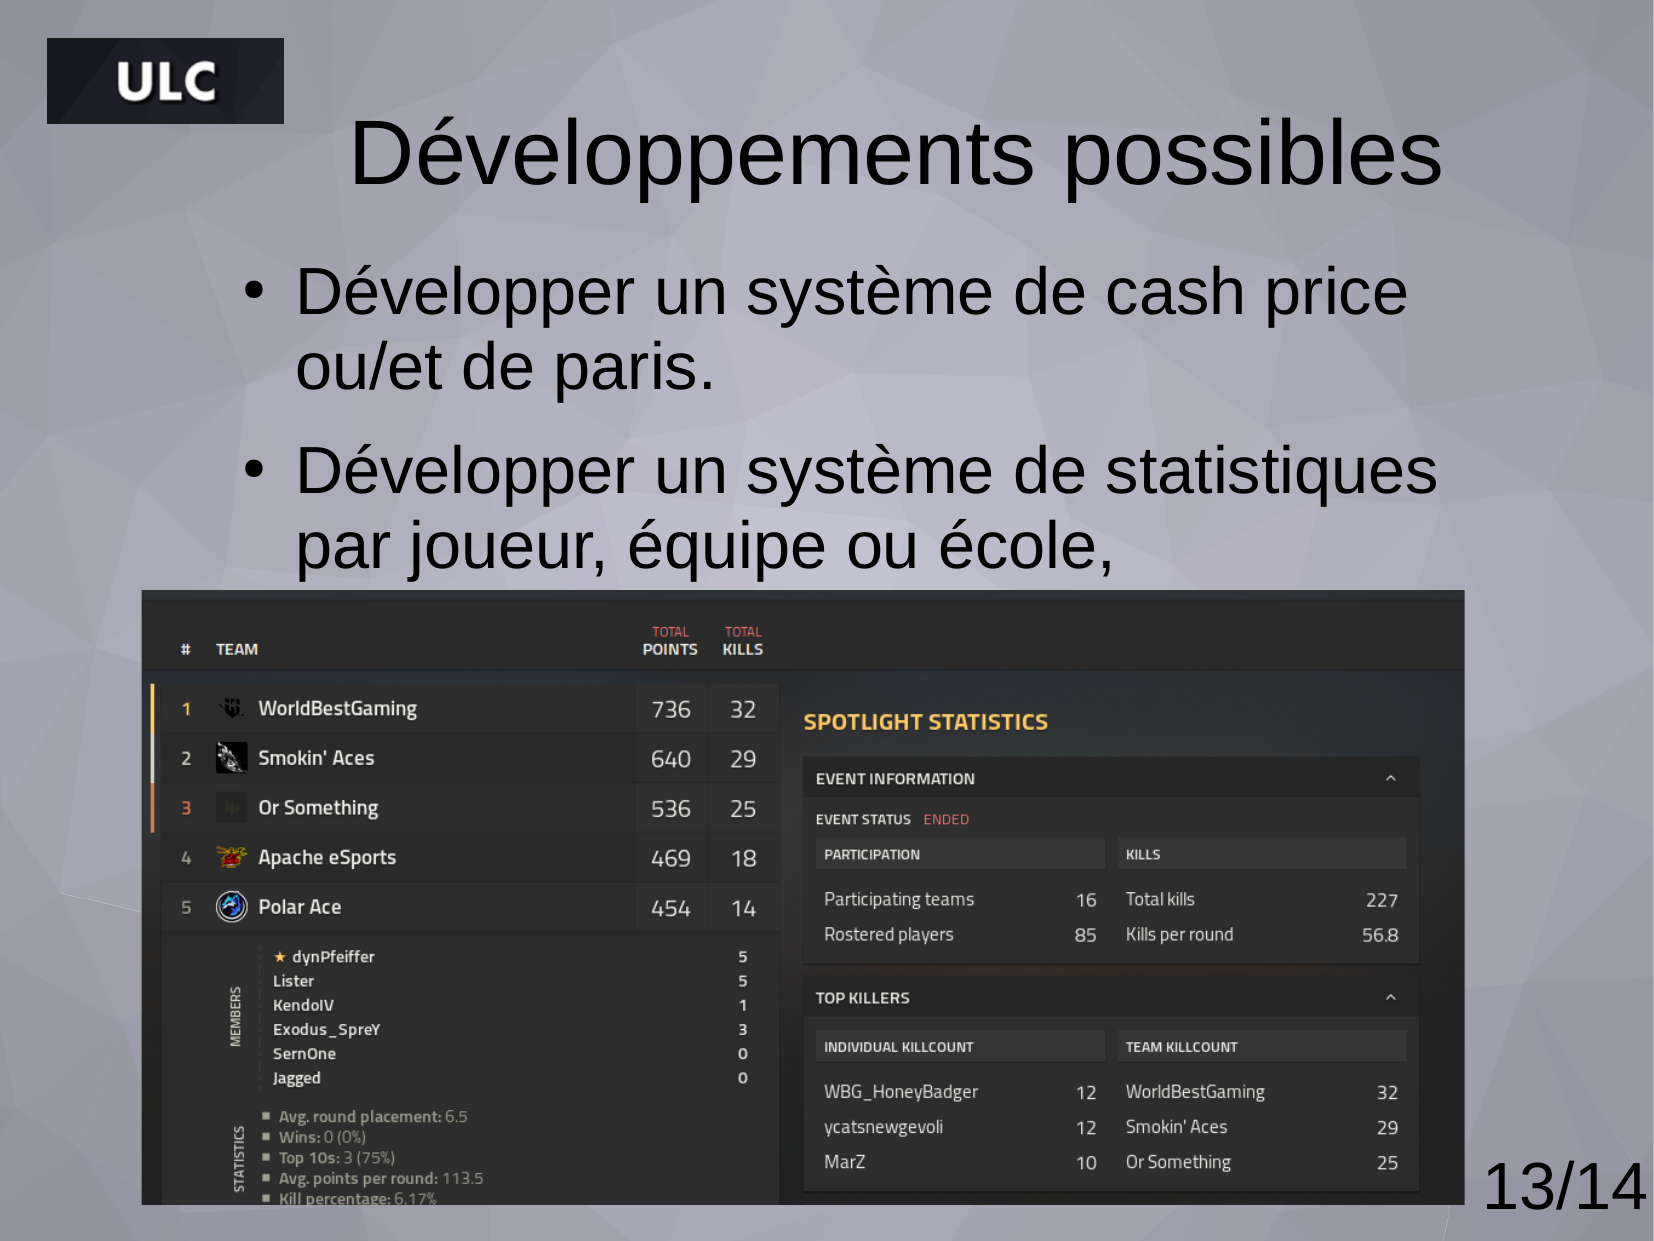

# Développements possibles
Développer un système de cash price ou/et de paris.
Développer un système de statistiques par joueur, équipe ou école,
13/14